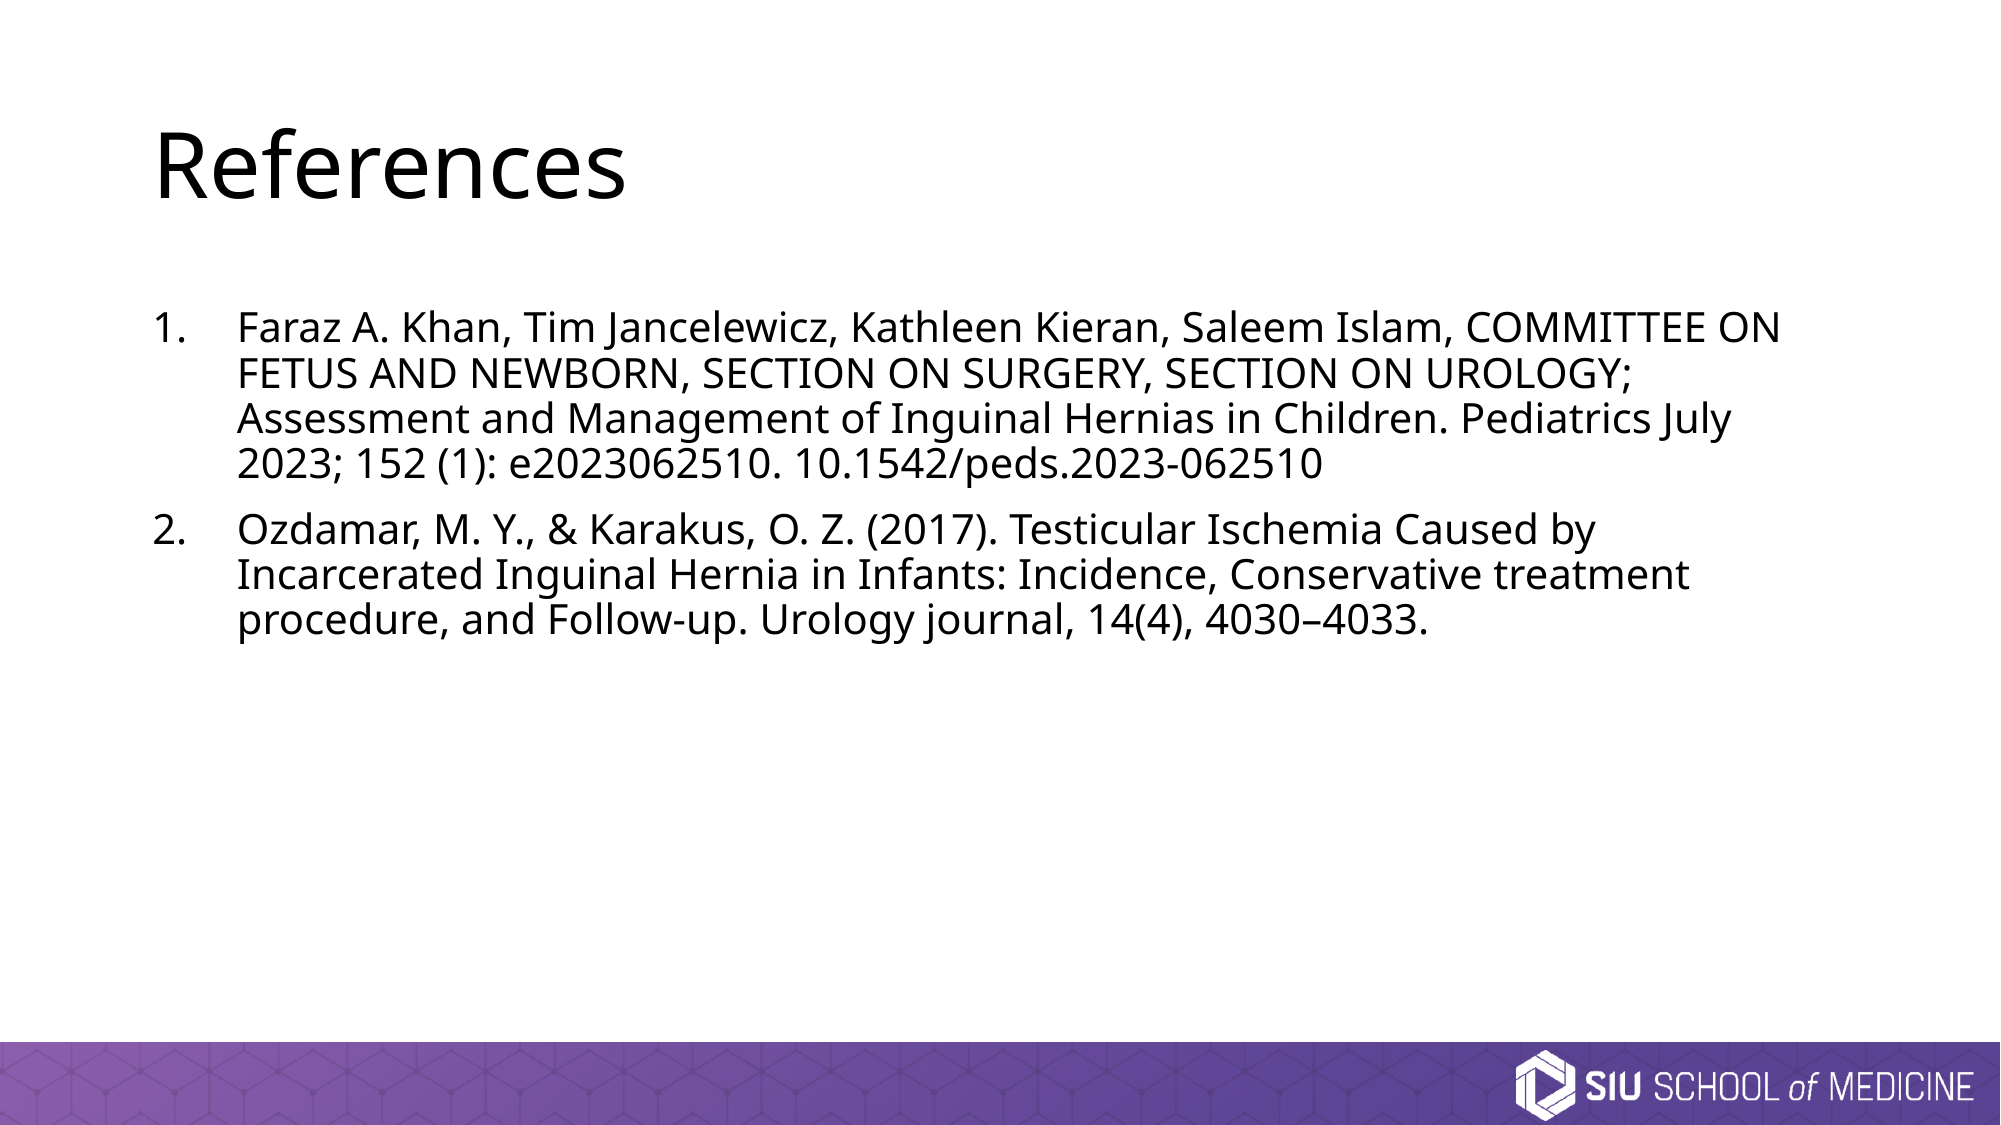

# References
Faraz A. Khan, Tim Jancelewicz, Kathleen Kieran, Saleem Islam, COMMITTEE ON FETUS AND NEWBORN, SECTION ON SURGERY, SECTION ON UROLOGY; Assessment and Management of Inguinal Hernias in Children. Pediatrics July 2023; 152 (1): e2023062510. 10.1542/peds.2023-062510
Ozdamar, M. Y., & Karakus, O. Z. (2017). Testicular Ischemia Caused by Incarcerated Inguinal Hernia in Infants: Incidence, Conservative treatment procedure, and Follow-up. Urology journal, 14(4), 4030–4033.